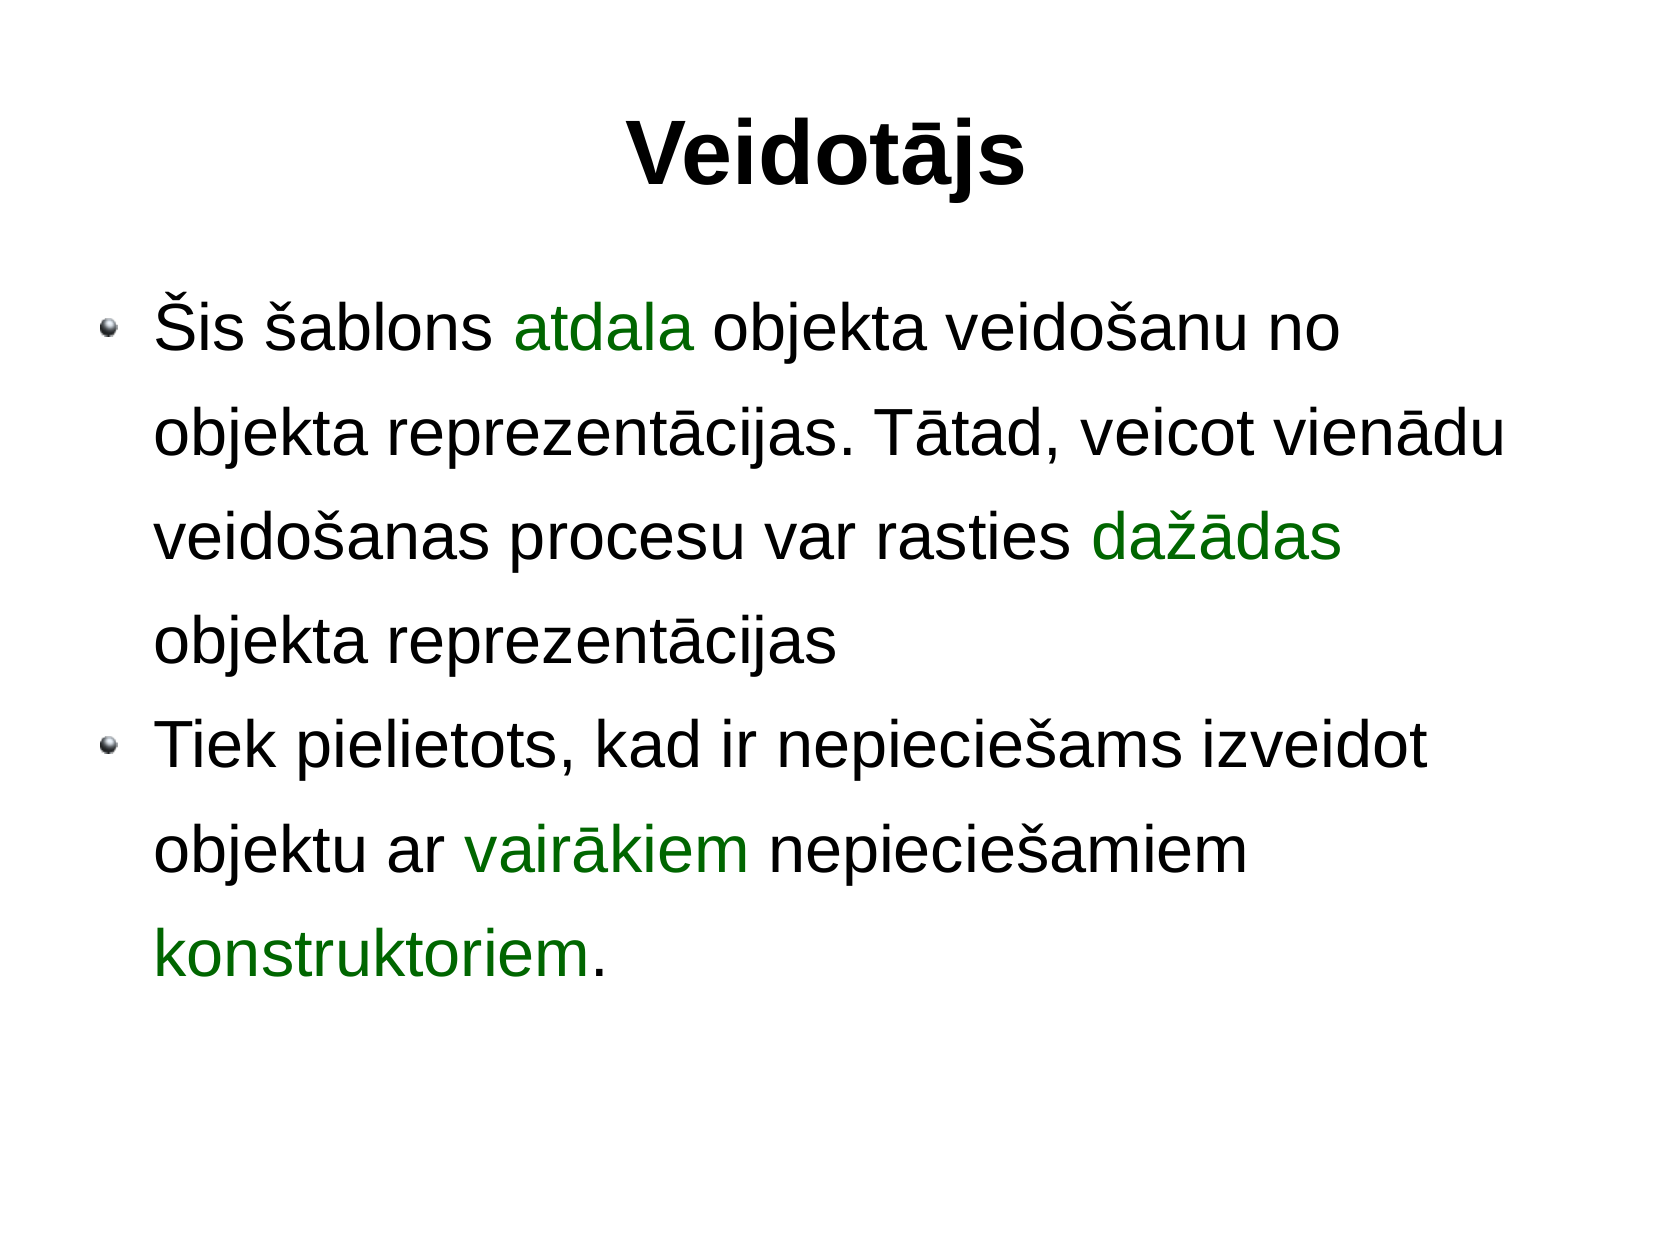

# Veidotājs
Šis šablons atdala objekta veidošanu no
objekta reprezentācijas. Tātad, veicot vienādu
veidošanas procesu var rasties dažādas
objekta reprezentācijas
Tiek pielietots, kad ir nepieciešams izveidot
objektu ar vairākiem nepieciešamiem
konstruktoriem.